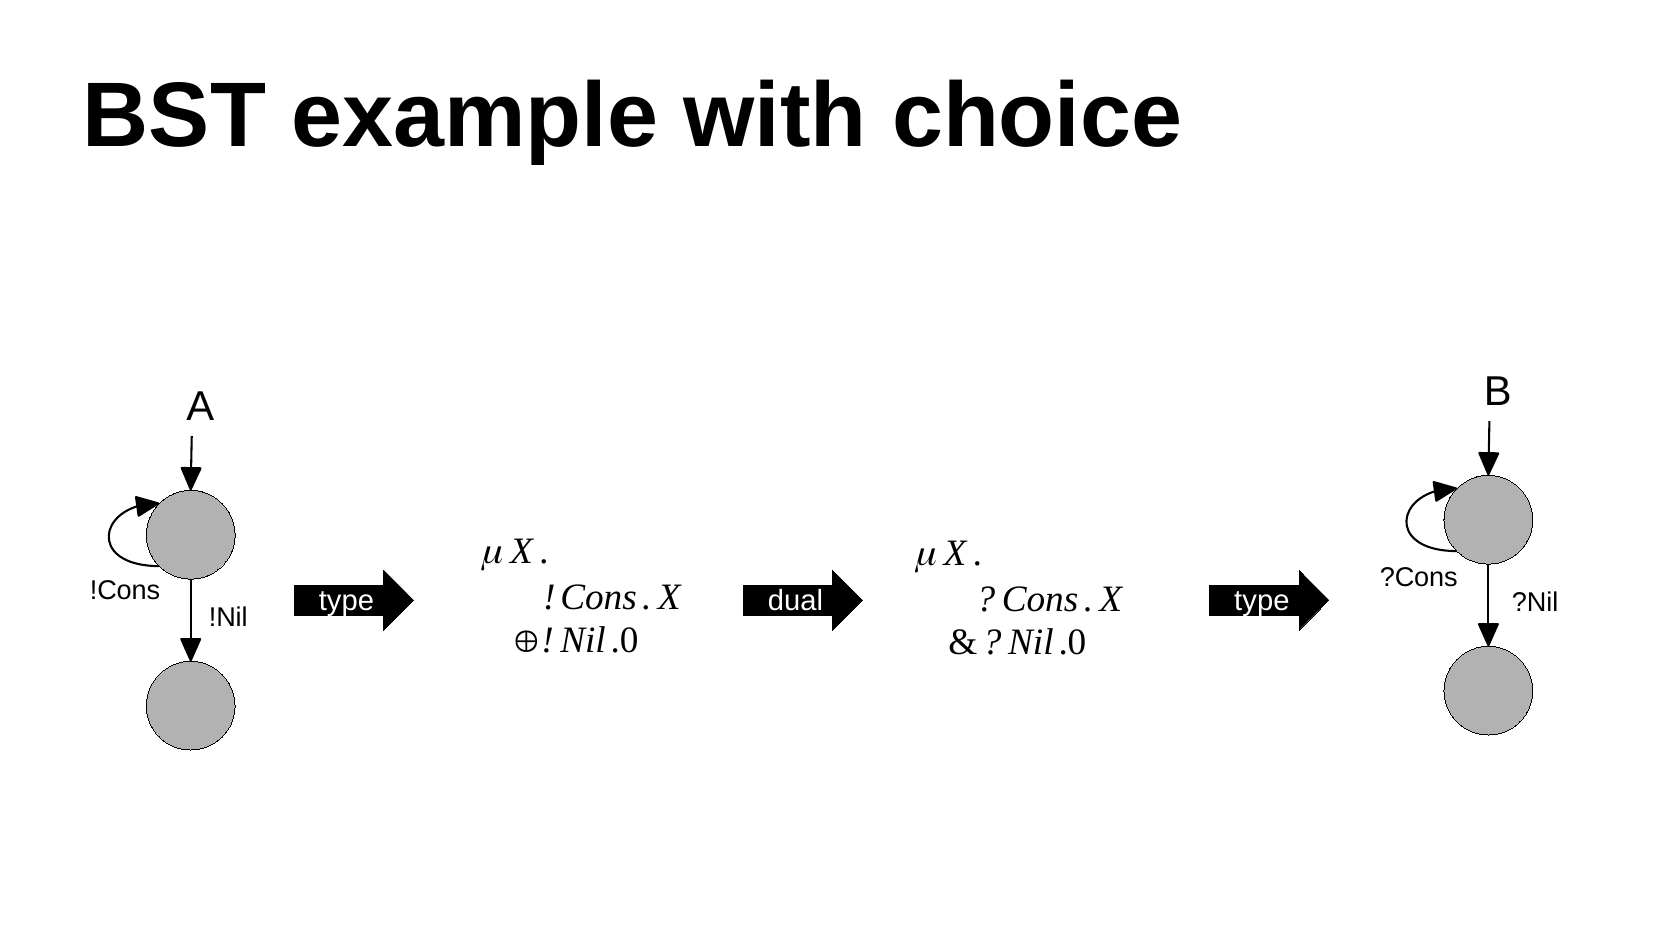

# BST example with choice
B
A
?Cons
!Cons
type
dual
type
?Nil
!Nil